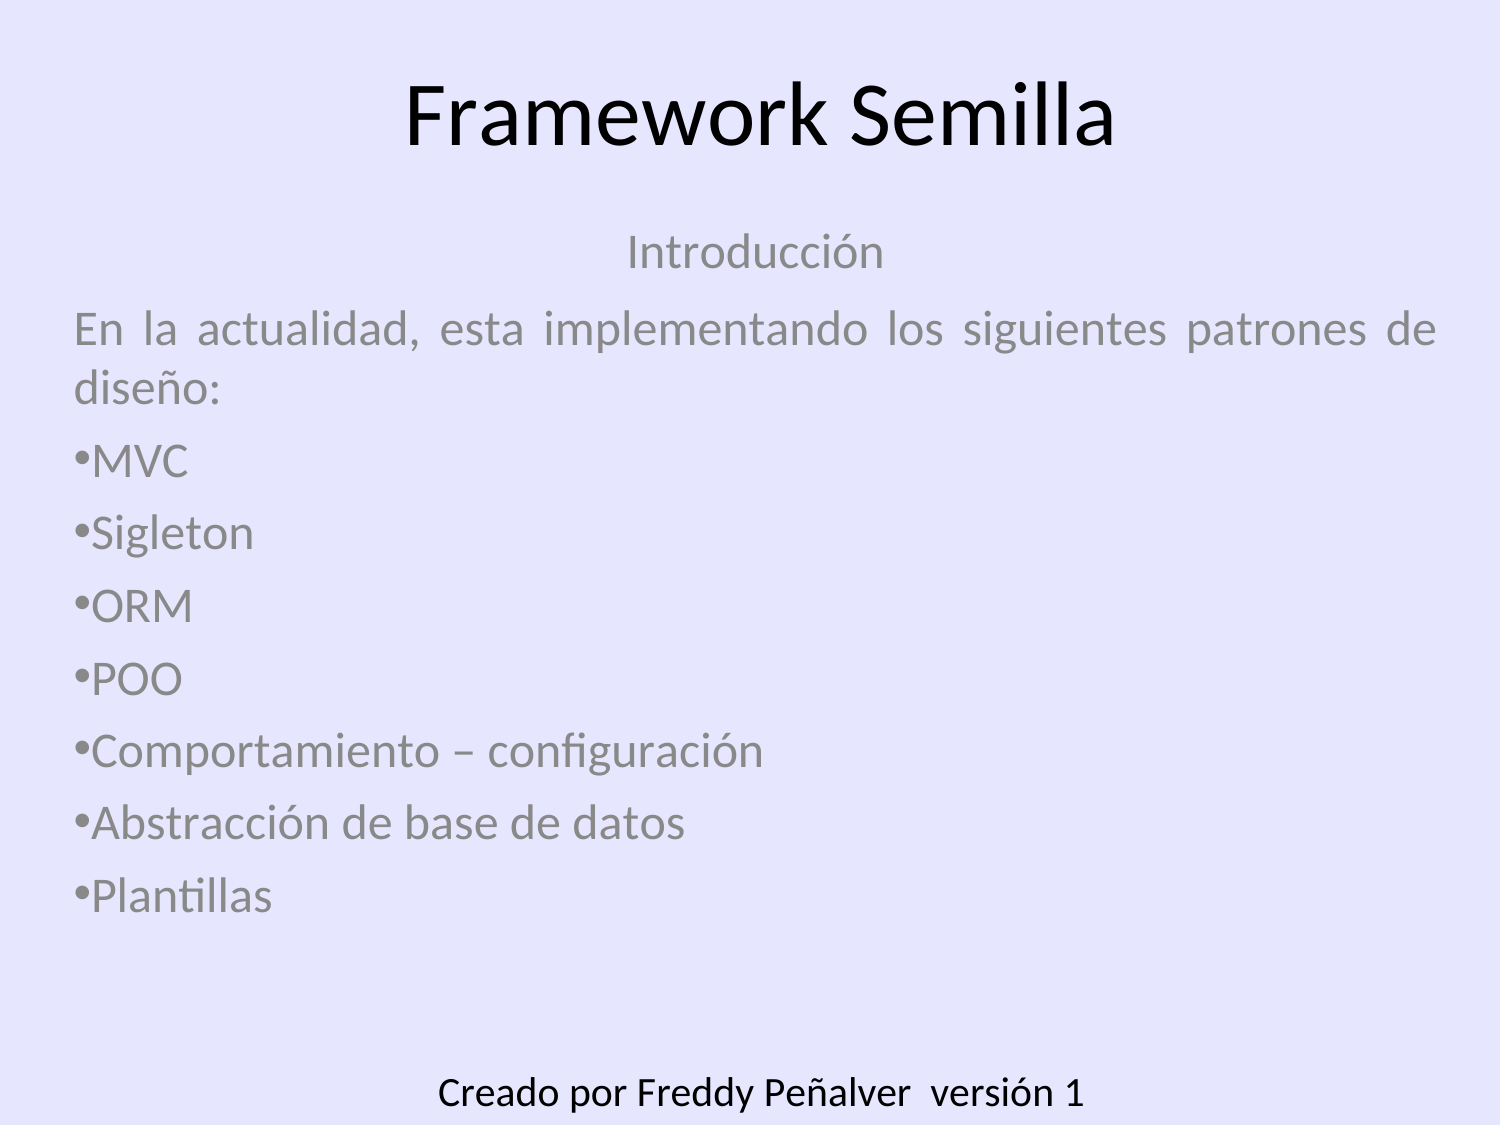

Framework Semilla
Introducción
En la actualidad, esta implementando los siguientes patrones de diseño:
MVC
Sigleton
ORM
POO
Comportamiento – configuración
Abstracción de base de datos
Plantillas
Creado por Freddy Peñalver versión 1